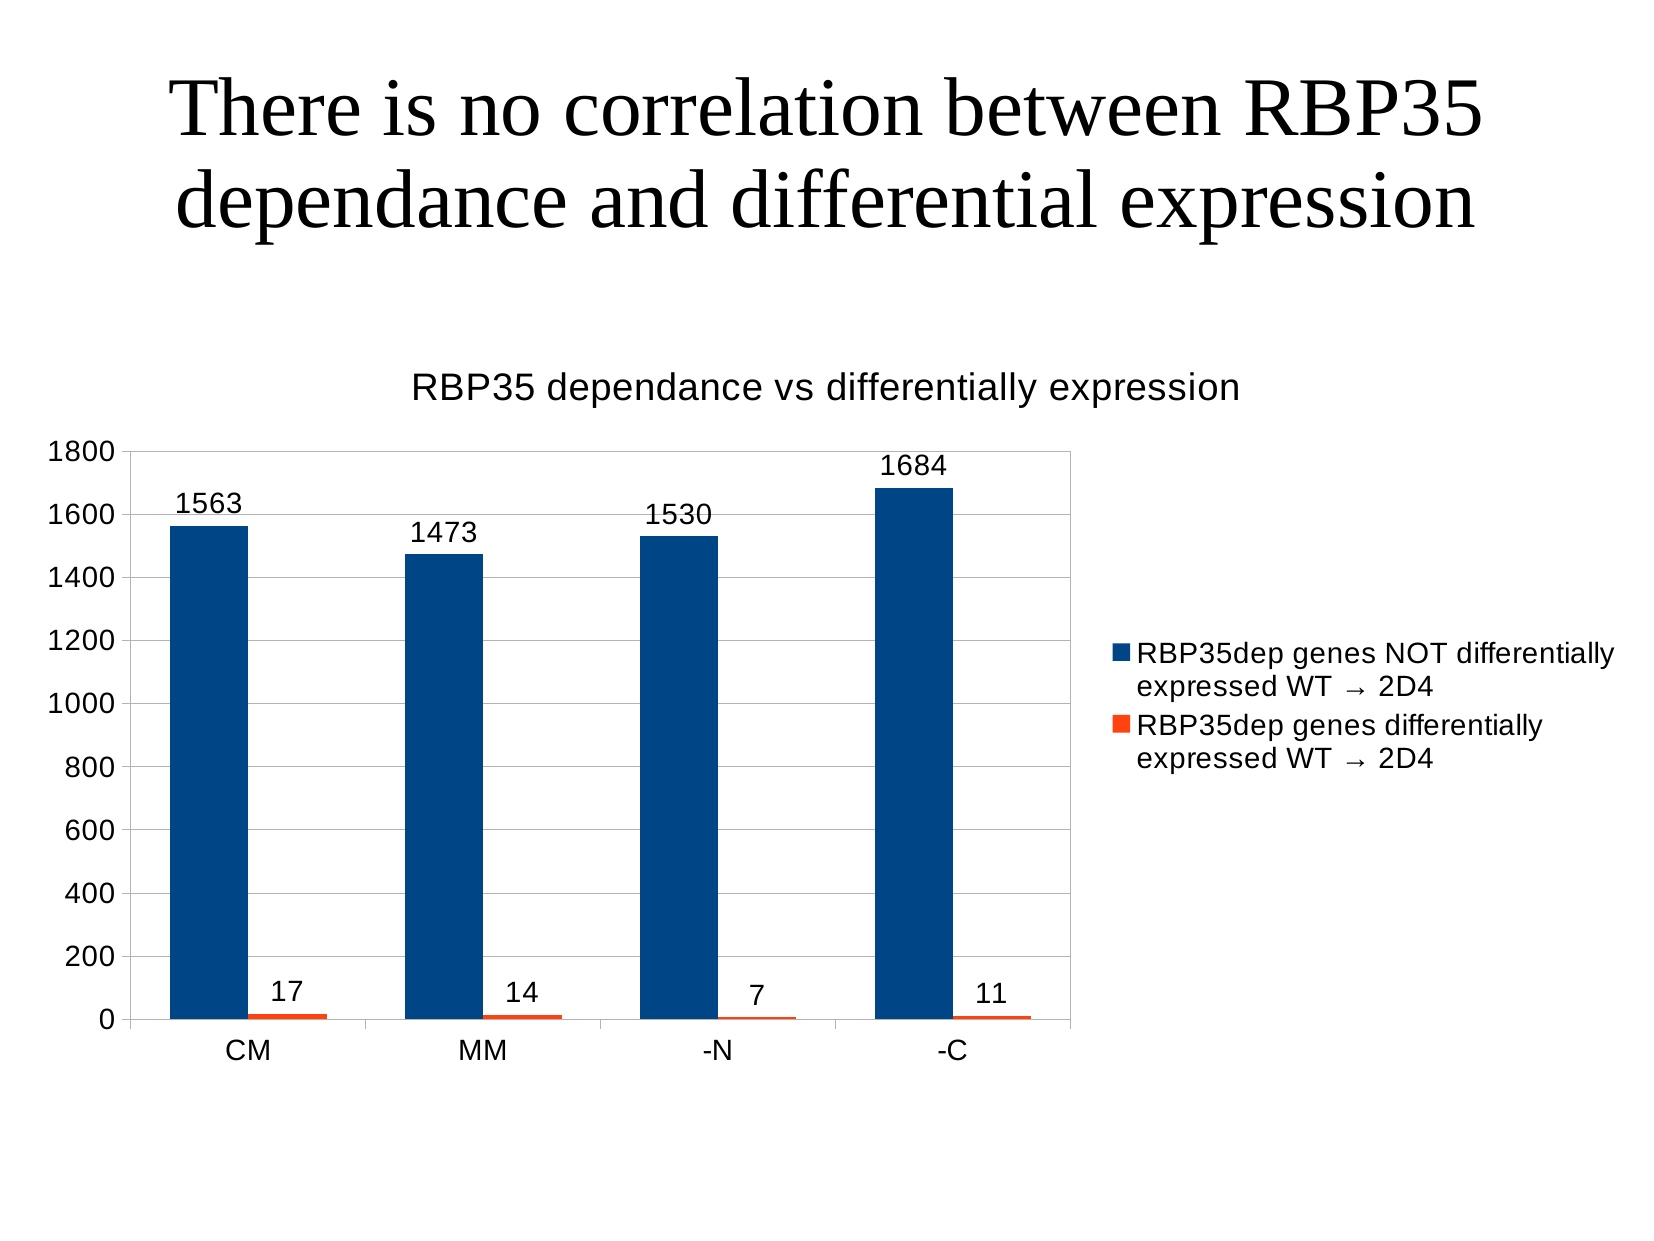

# There is no correlation between RBP35 dependance and differential expression
### Chart: RBP35 dependance vs differentially expression
| Category | RBP35dep genes NOT differentially expressed WT → 2D4 | RBP35dep genes differentially expressed WT → 2D4 |
|---|---|---|
| CM | 1563.0 | 17.0 |
| MM | 1473.0 | 14.0 |
| -N | 1530.0 | 7.0 |
| -C | 1684.0 | 11.0 |